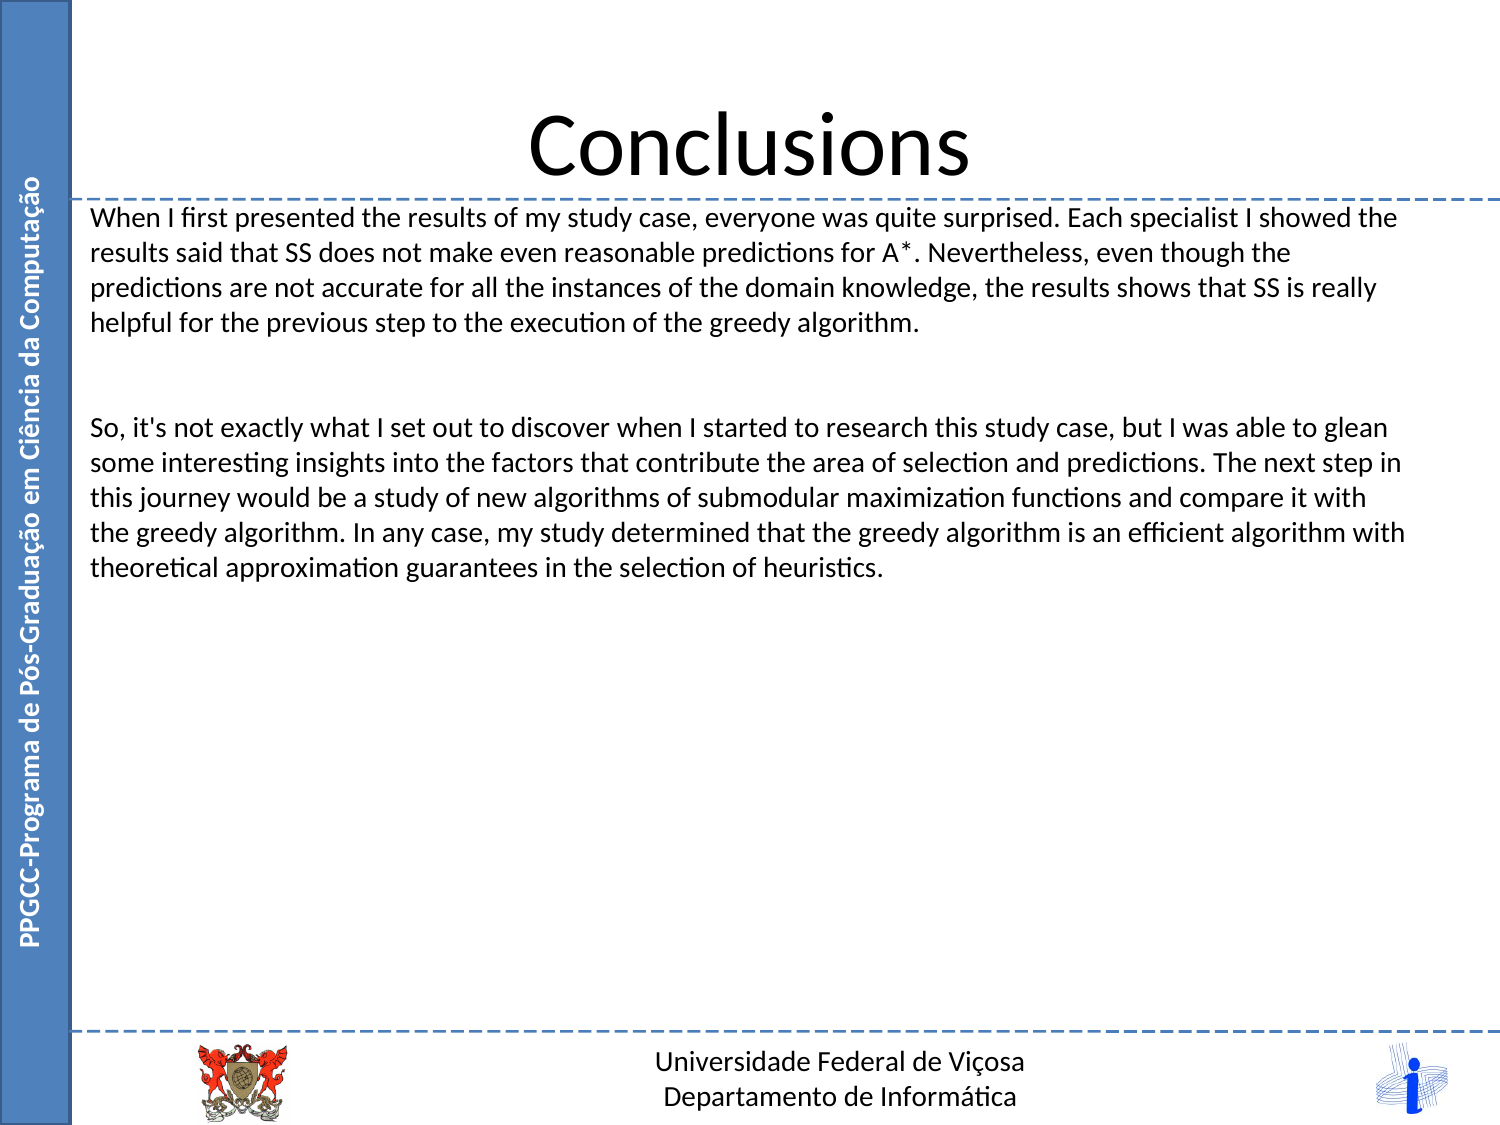

Conclusions
When I first presented the results of my study case, everyone was quite surprised. Each specialist I showed the results said that SS does not make even reasonable predictions for A*. Nevertheless, even though the predictions are not accurate for all the instances of the domain knowledge, the results shows that SS is really helpful for the previous step to the execution of the greedy algorithm.
So, it's not exactly what I set out to discover when I started to research this study case, but I was able to glean some interesting insights into the factors that contribute the area of selection and predictions. The next step in this journey would be a study of new algorithms of submodular maximization functions and compare it with the greedy algorithm. In any case, my study determined that the greedy algorithm is an efficient algorithm with theoretical approximation guarantees in the selection of heuristics.
PPGCC-Programa de Pós-Graduação em Ciência da Computação
Universidade Federal de Viçosa
Departamento de Informática